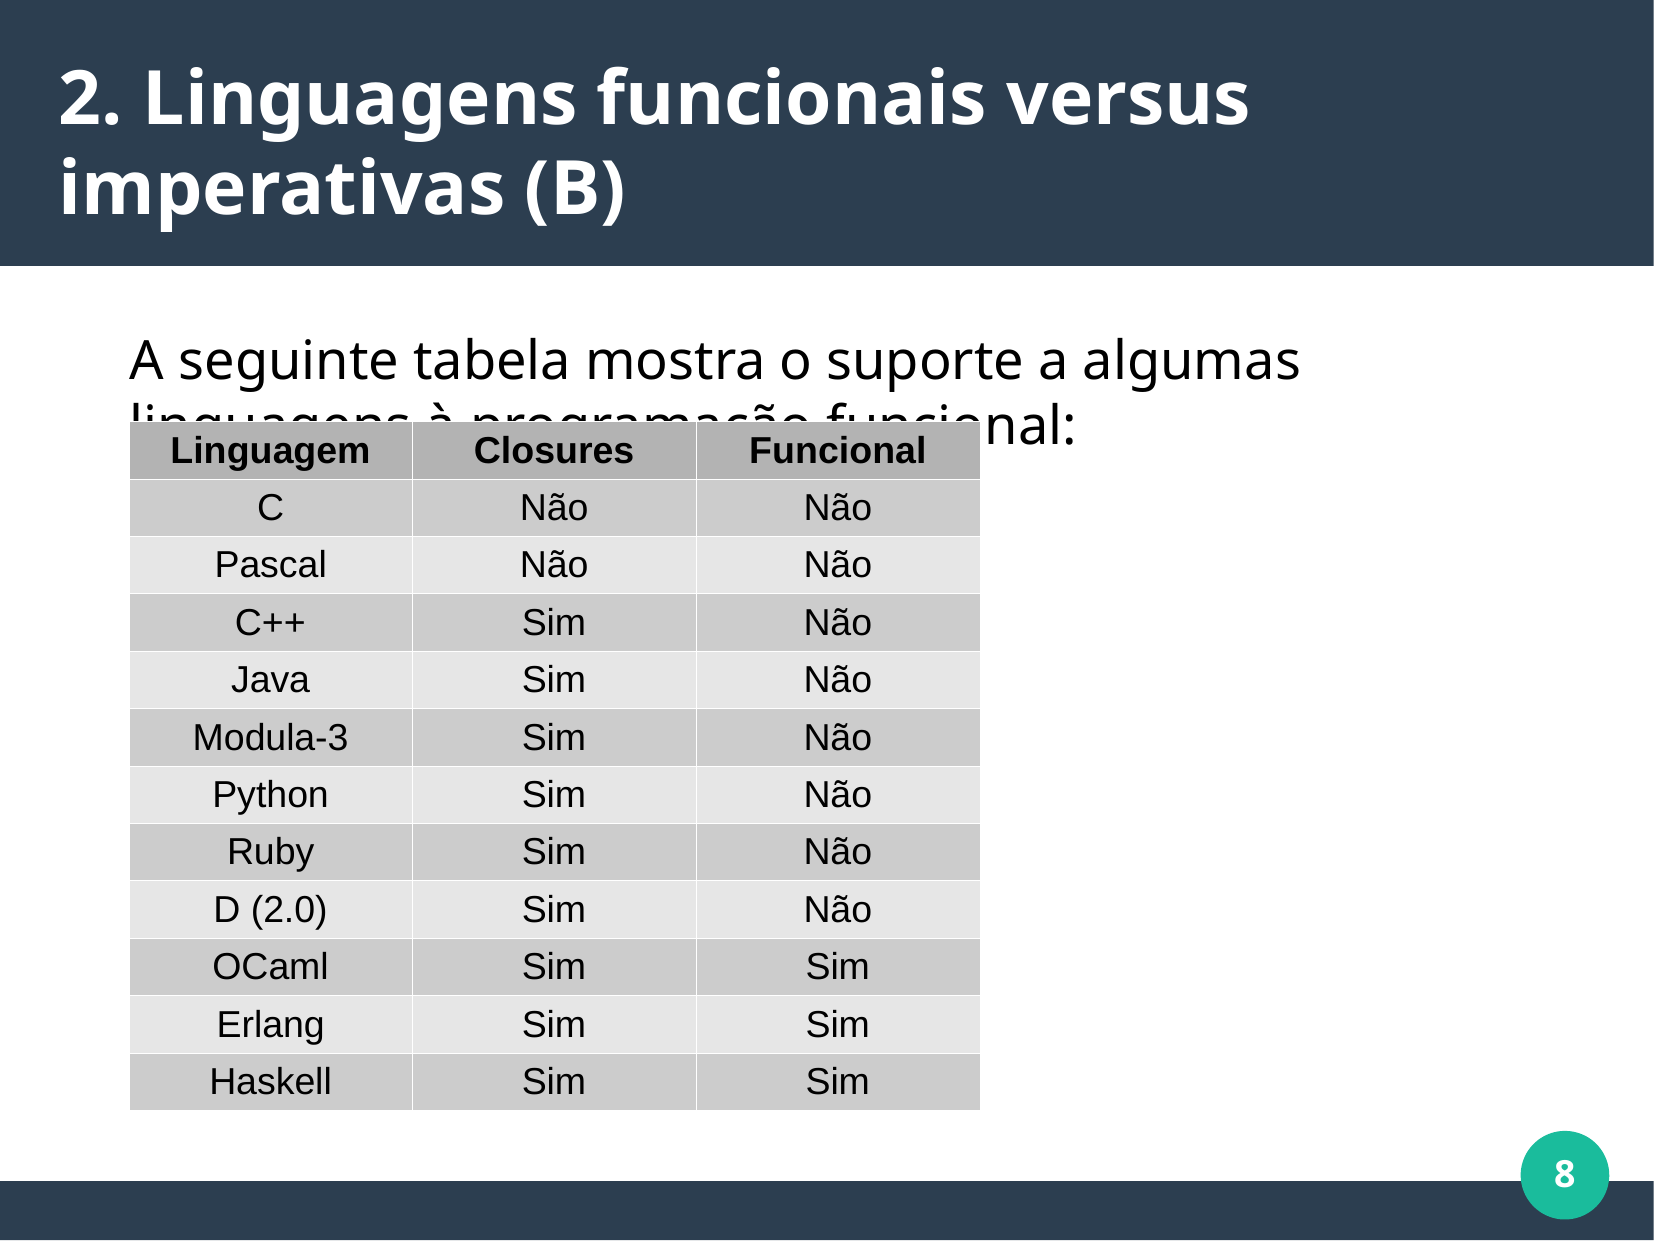

# 2. Linguagens funcionais versus imperativas (B)
A seguinte tabela mostra o suporte a algumas linguagens à programação funcional:
| Linguagem | Closures | Funcional |
| --- | --- | --- |
| C | Não | Não |
| Pascal | Não | Não |
| C++ | Sim | Não |
| Java | Sim | Não |
| Modula-3 | Sim | Não |
| Python | Sim | Não |
| Ruby | Sim | Não |
| D (2.0) | Sim | Não |
| OCaml | Sim | Sim |
| Erlang | Sim | Sim |
| Haskell | Sim | Sim |